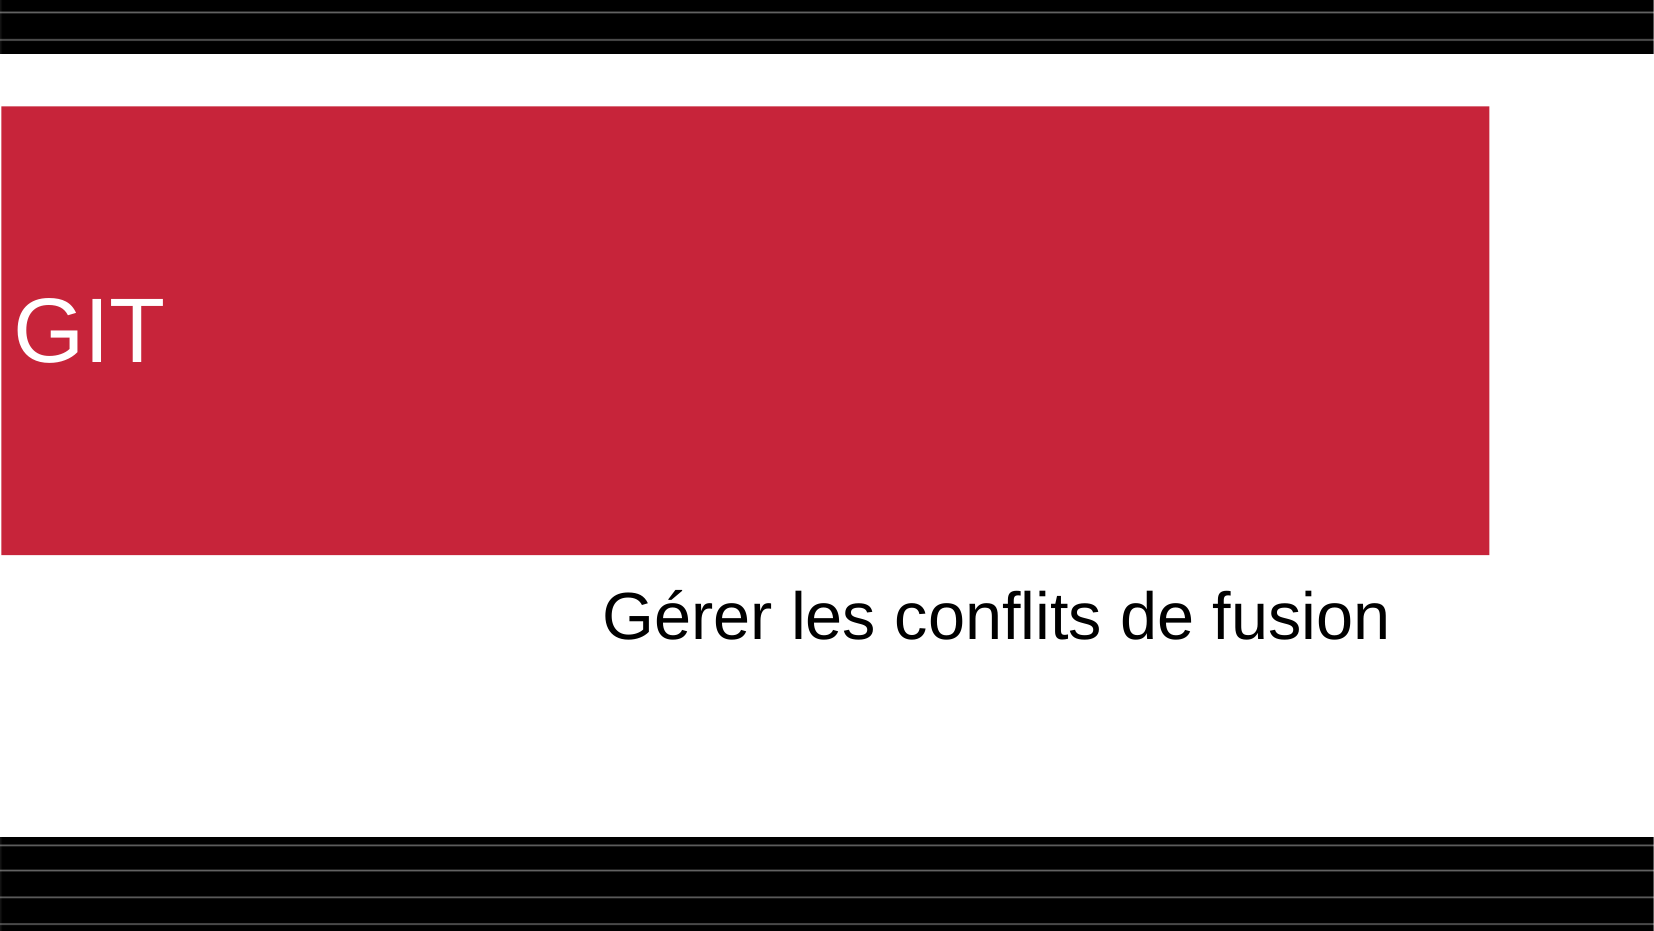

# GIT
Gérer les conflits de fusion